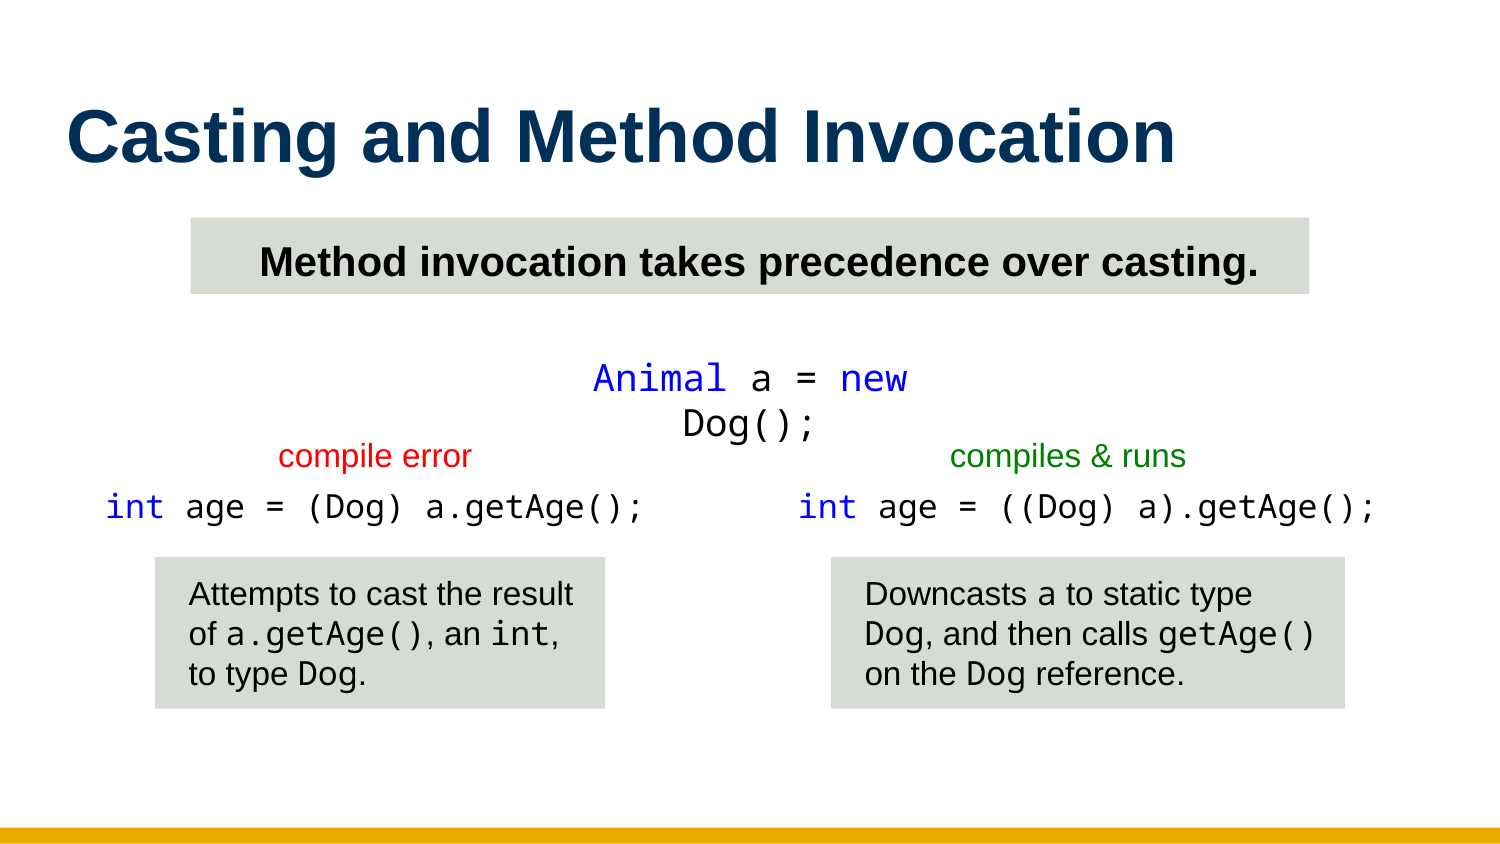

# Casting and Method Invocation
Method invocation takes precedence over casting.
Animal a = new Dog();
compile error
compiles & runs
int age = (Dog) a.getAge();
int age = ((Dog) a).getAge();
Attempts to cast the result of a.getAge(), an int, to type Dog.
Downcasts a to static type Dog, and then calls getAge() on the Dog reference.